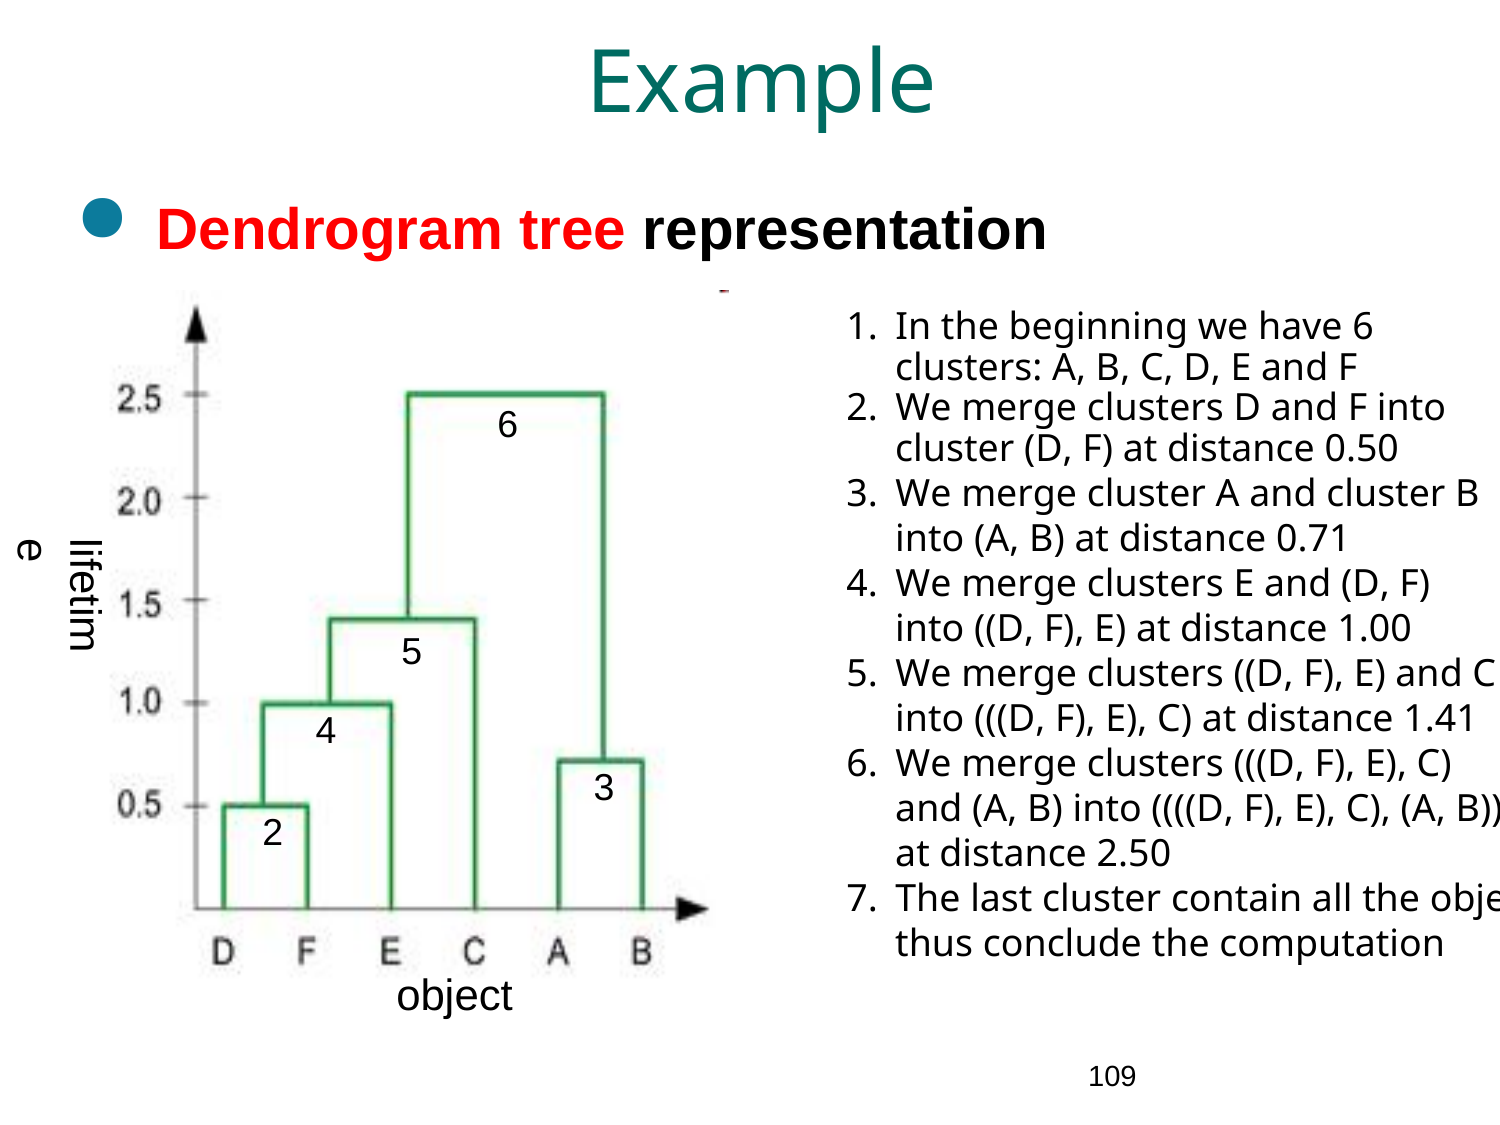

Example
Dendrogram tree representation
6
lifetime
5
4
3
2
object
In the beginning we have 6
 clusters: A, B, C, D, E and F
We merge clusters D and F into
 cluster (D, F) at distance 0.50
We merge cluster A and cluster B
 into (A, B) at distance 0.71
We merge clusters E and (D, F)
 into ((D, F), E) at distance 1.00
We merge clusters ((D, F), E) and C
 into (((D, F), E), C) at distance 1.41
We merge clusters (((D, F), E), C)
 and (A, B) into ((((D, F), E), C), (A, B))
 at distance 2.50
The last cluster contain all the objects,
 thus conclude the computation